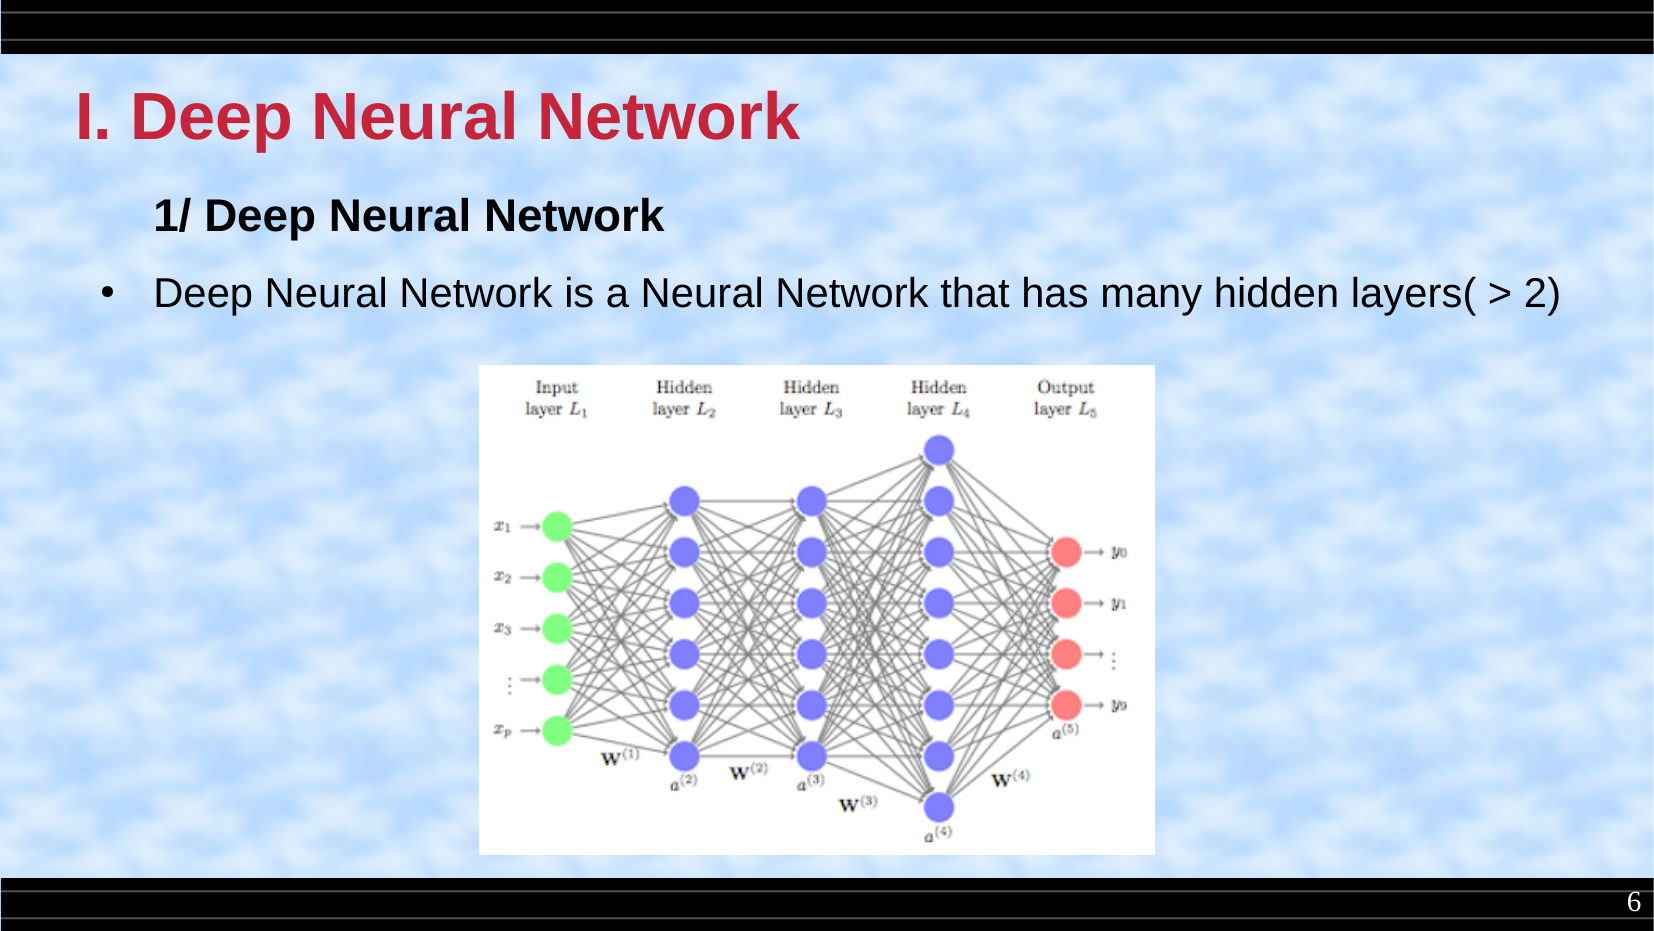

# I. Deep Neural Network
1/ Deep Neural Network
Deep Neural Network is a Neural Network that has many hidden layers( > 2)